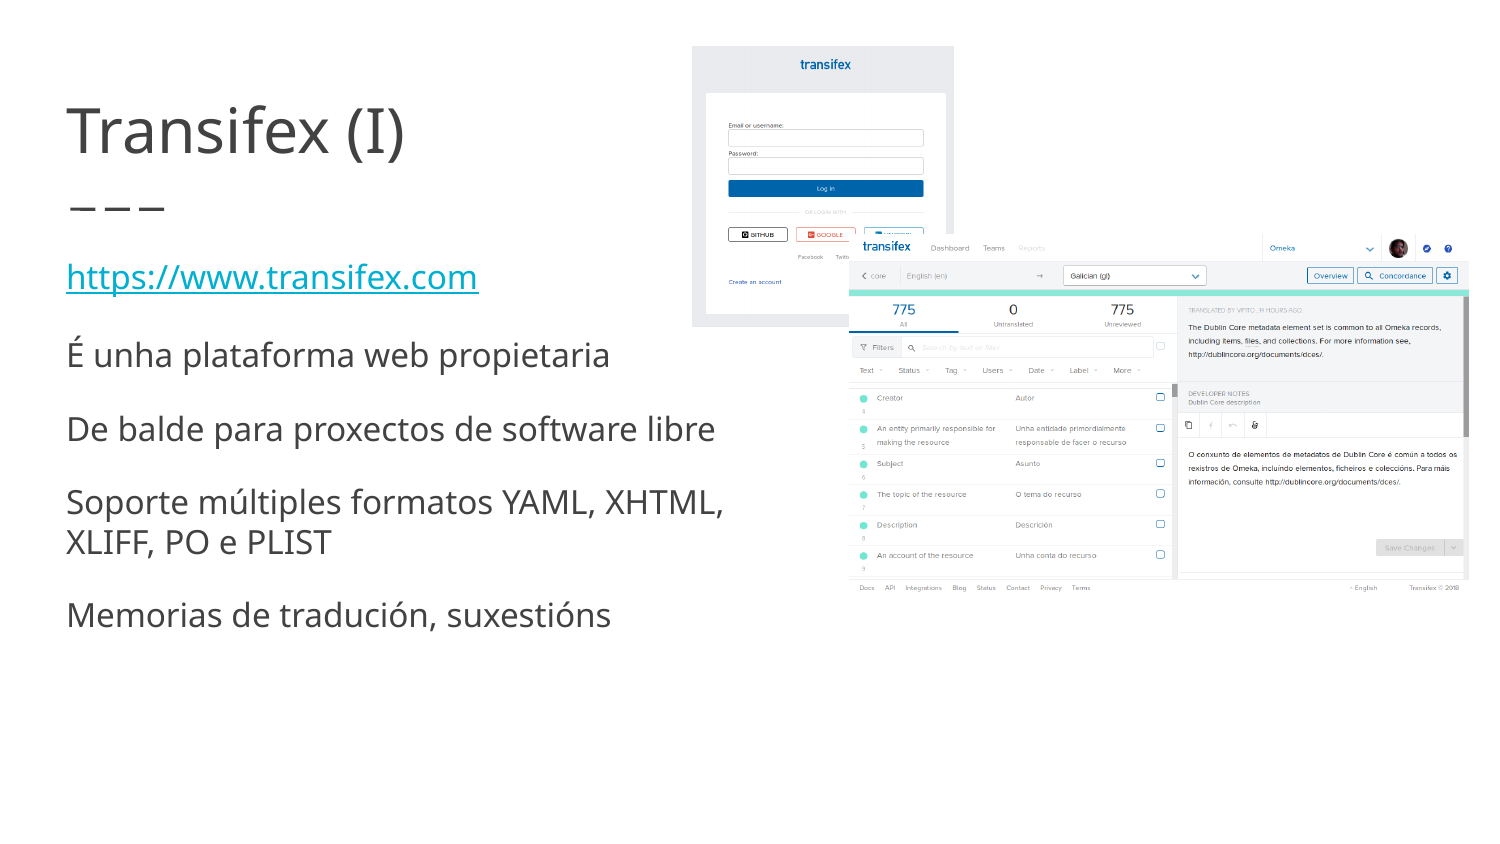

# Transifex (I)
https://www.transifex.com
É unha plataforma web propietaria
De balde para proxectos de software libre
Soporte múltiples formatos YAML, XHTML, XLIFF, PO e PLIST
Memorias de tradución, suxestións